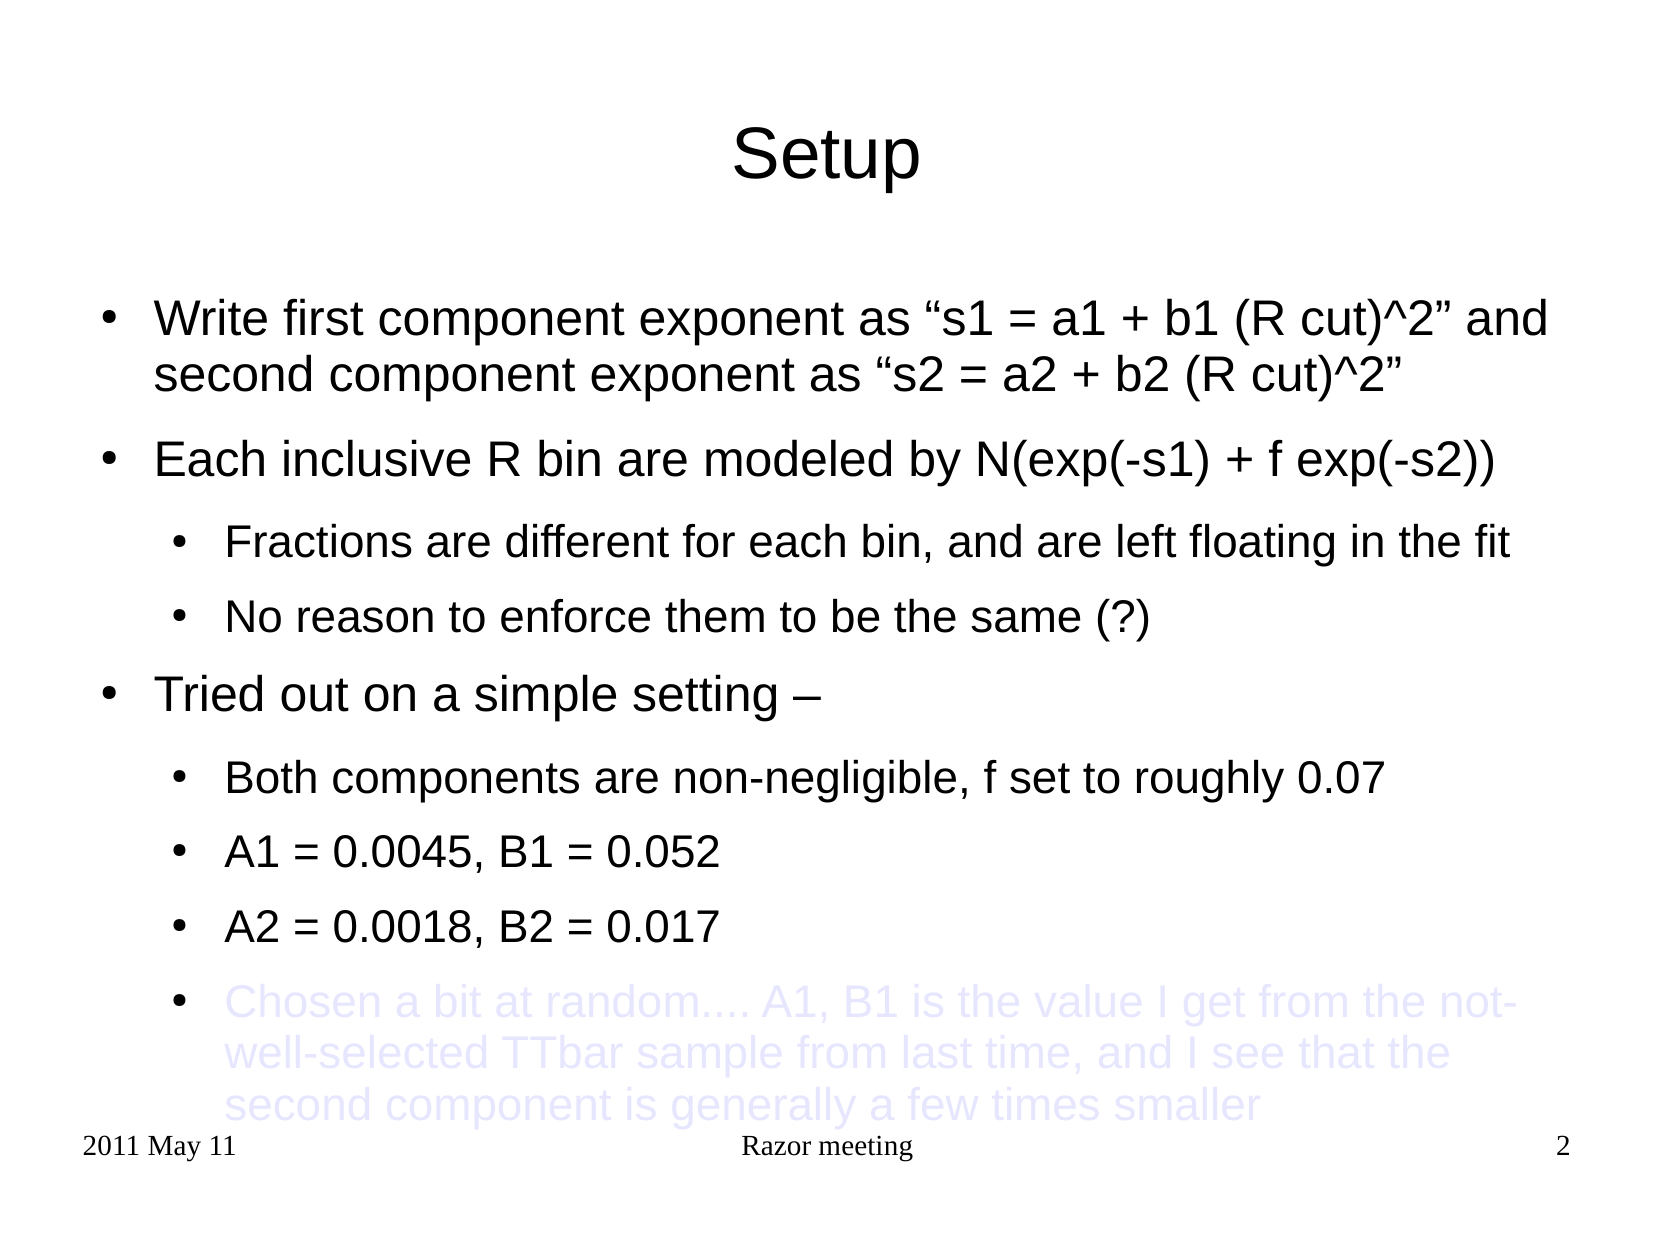

# Setup
Write first component exponent as “s1 = a1 + b1 (R cut)^2” and second component exponent as “s2 = a2 + b2 (R cut)^2”
Each inclusive R bin are modeled by N(exp(-s1) + f exp(-s2))
Fractions are different for each bin, and are left floating in the fit
No reason to enforce them to be the same (?)
Tried out on a simple setting –
Both components are non-negligible, f set to roughly 0.07
A1 = 0.0045, B1 = 0.052
A2 = 0.0018, B2 = 0.017
Chosen a bit at random.... A1, B1 is the value I get from the not-well-selected TTbar sample from last time, and I see that the second component is generally a few times smaller
2011 May 11
Razor meeting
2